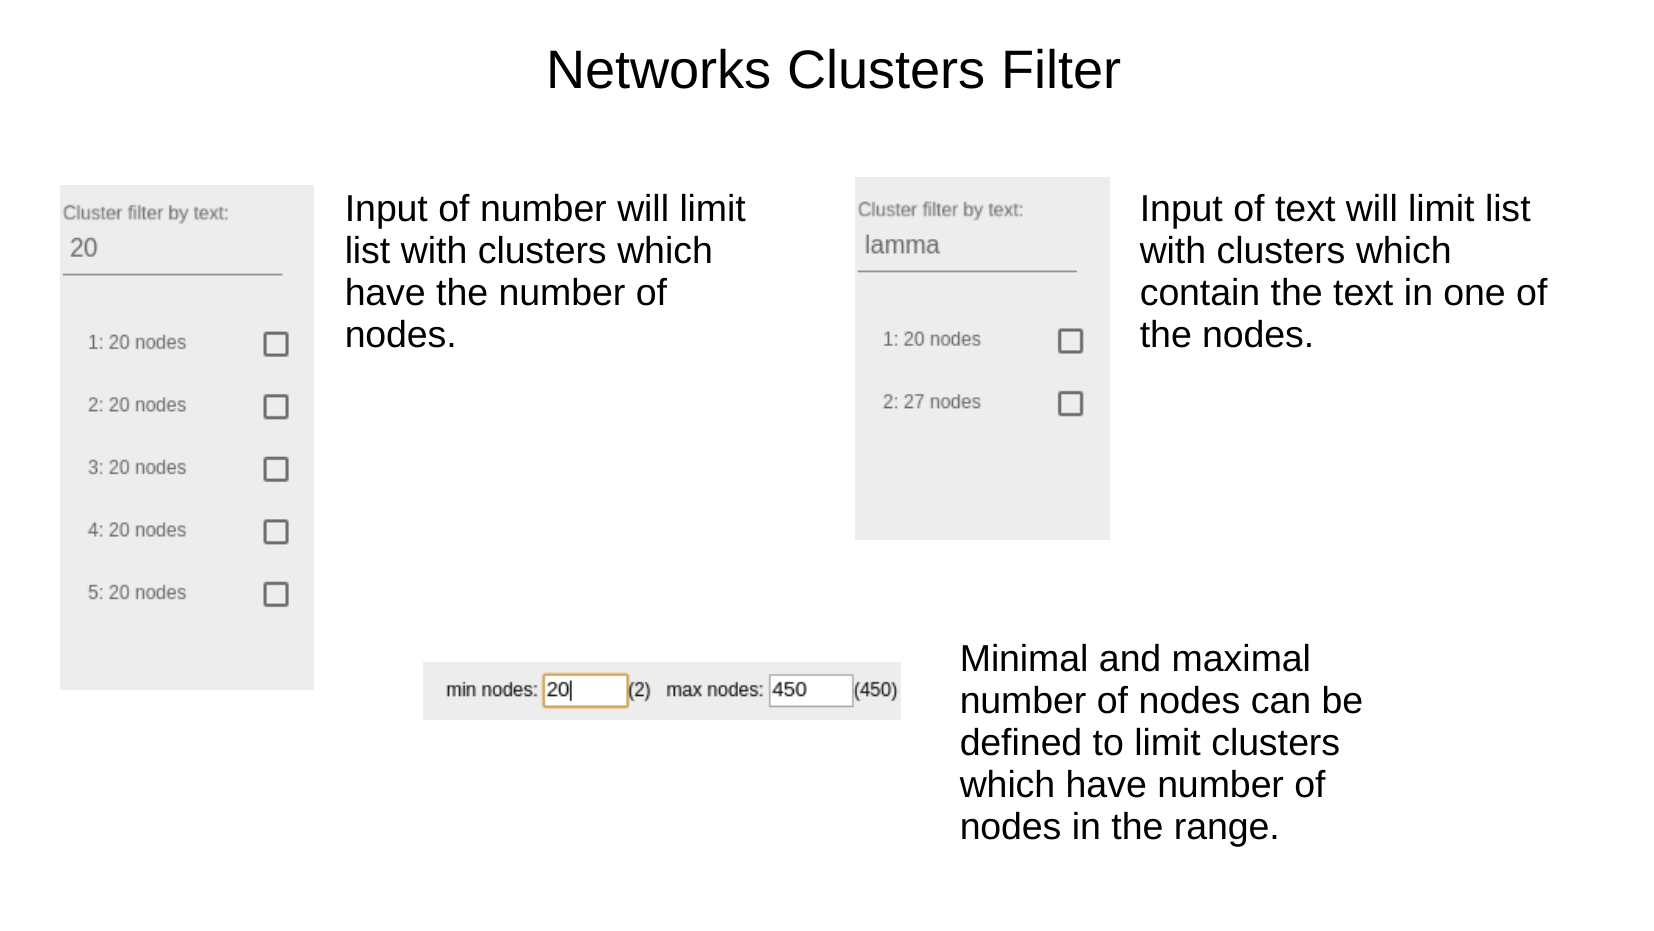

# Networks Clusters Filter
Input of number will limit list with clusters which have the number of nodes.
Input of text will limit list with clusters which contain the text in one of the nodes.
Minimal and maximal number of nodes can be defined to limit clusters which have number of nodes in the range.